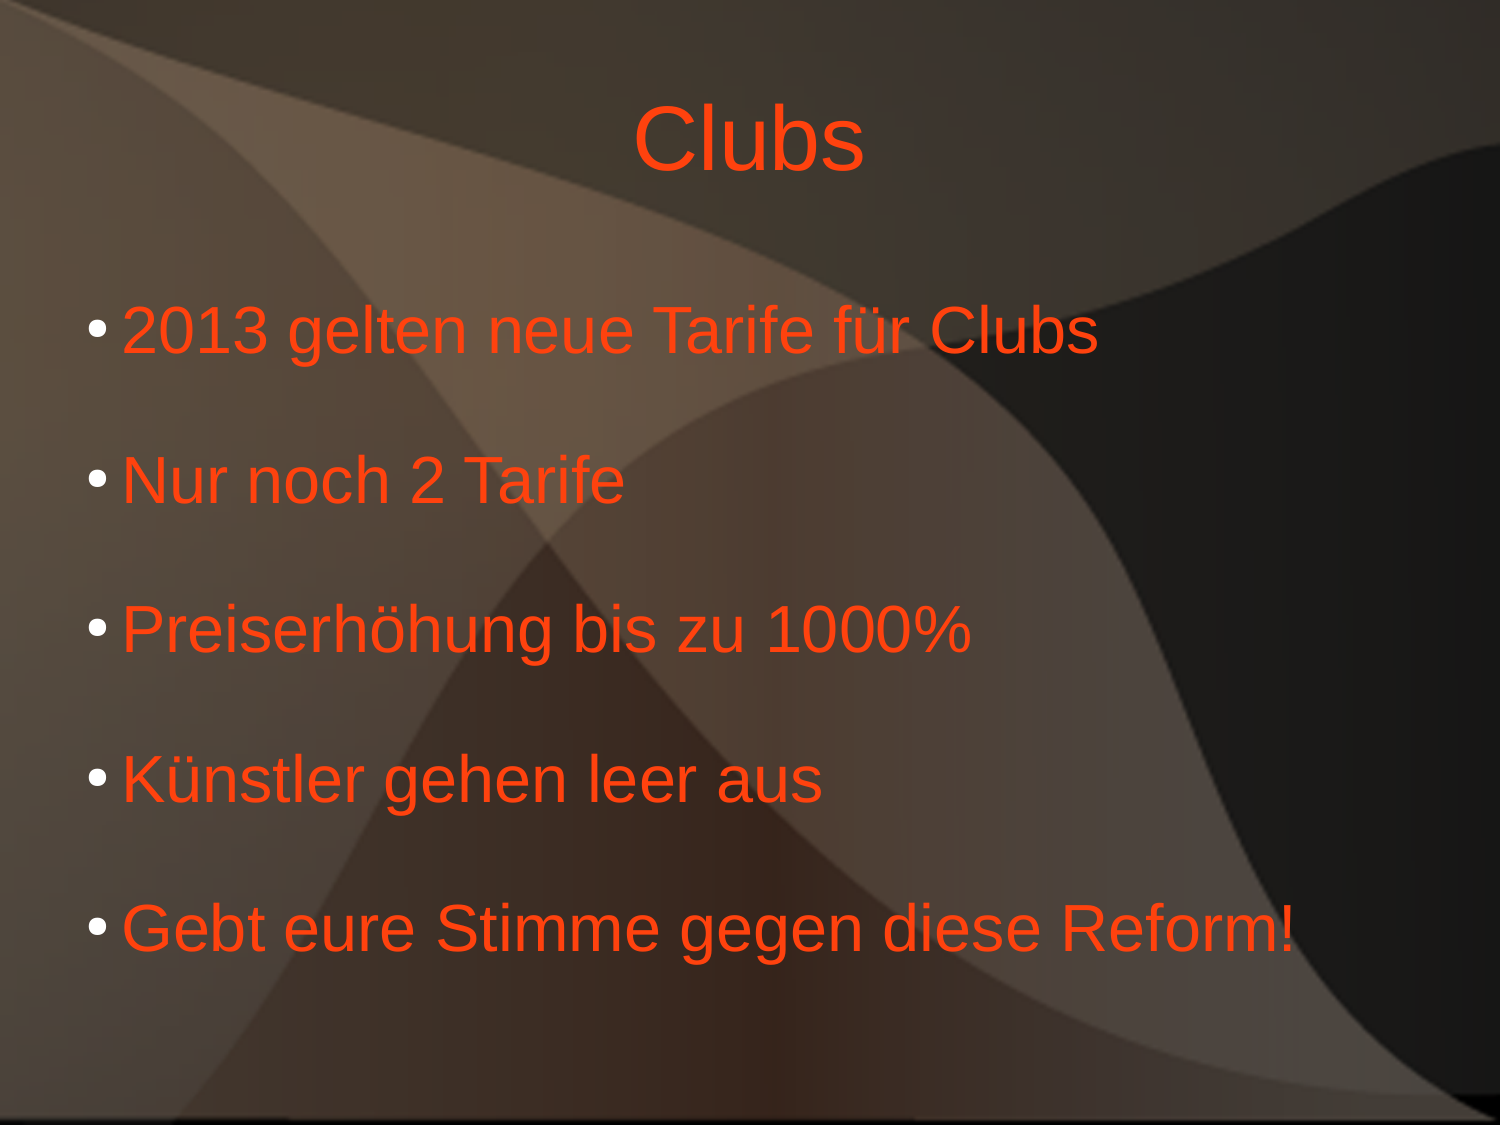

# Clubs
2013 gelten neue Tarife für Clubs
Nur noch 2 Tarife
Preiserhöhung bis zu 1000%
Künstler gehen leer aus
Gebt eure Stimme gegen diese Reform!